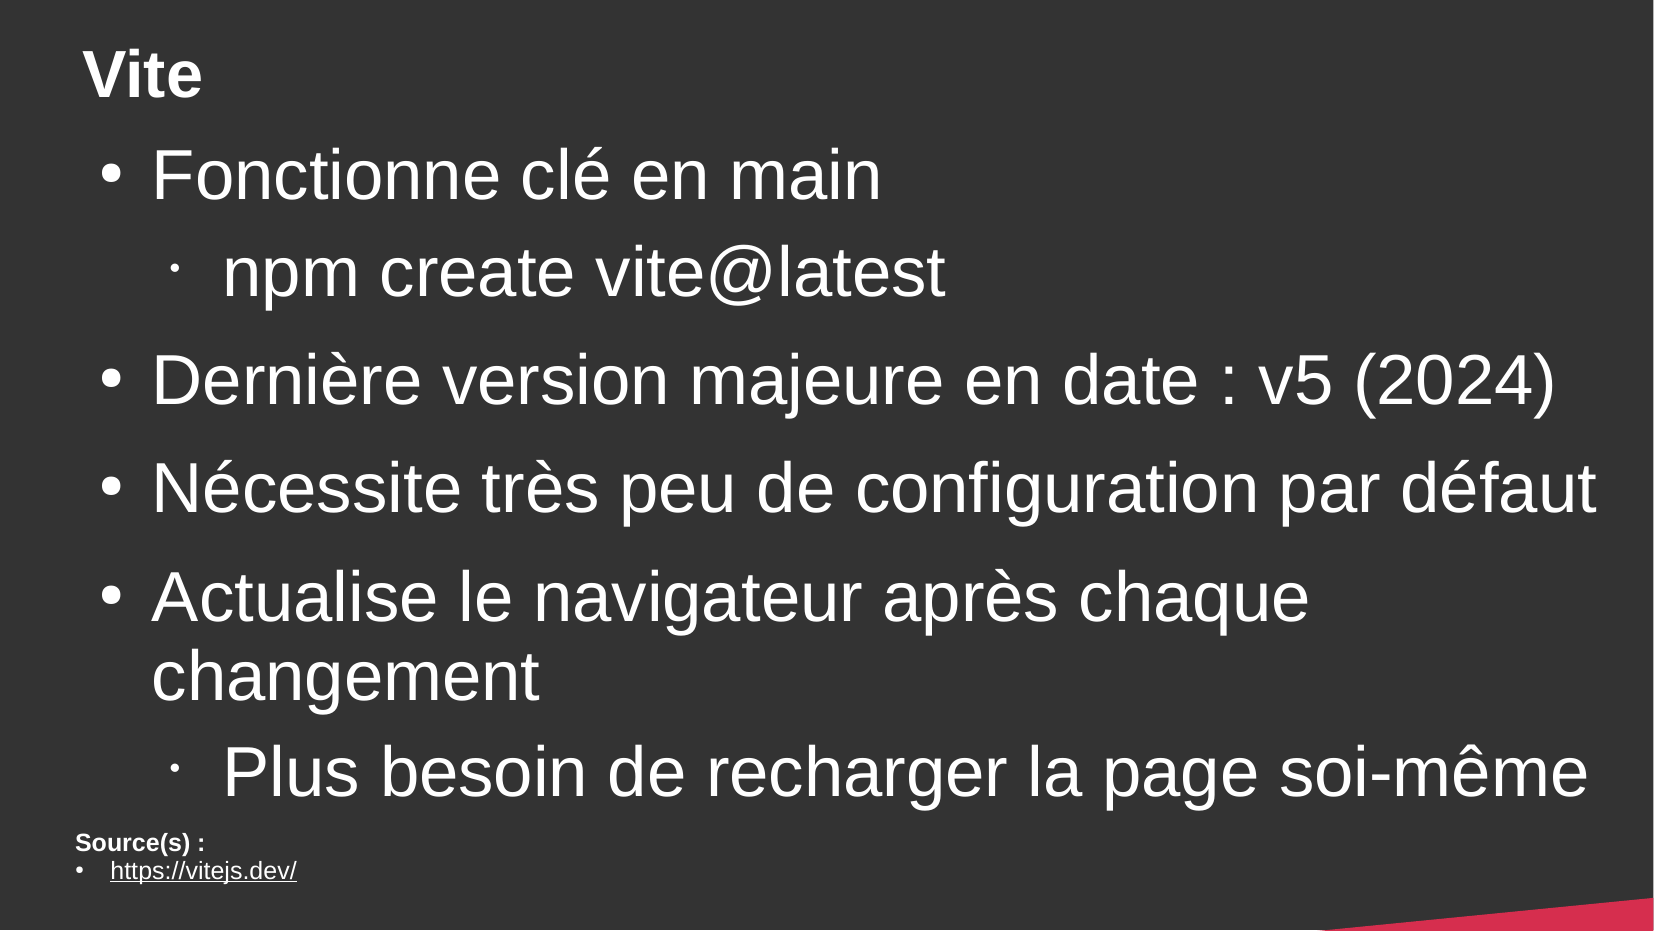

# Vite
Fonctionne clé en main
npm create vite@latest
Dernière version majeure en date : v5 (2024)
Nécessite très peu de configuration par défaut
Actualise le navigateur après chaque changement
Plus besoin de recharger la page soi-même
Source(s) :
https://vitejs.dev/